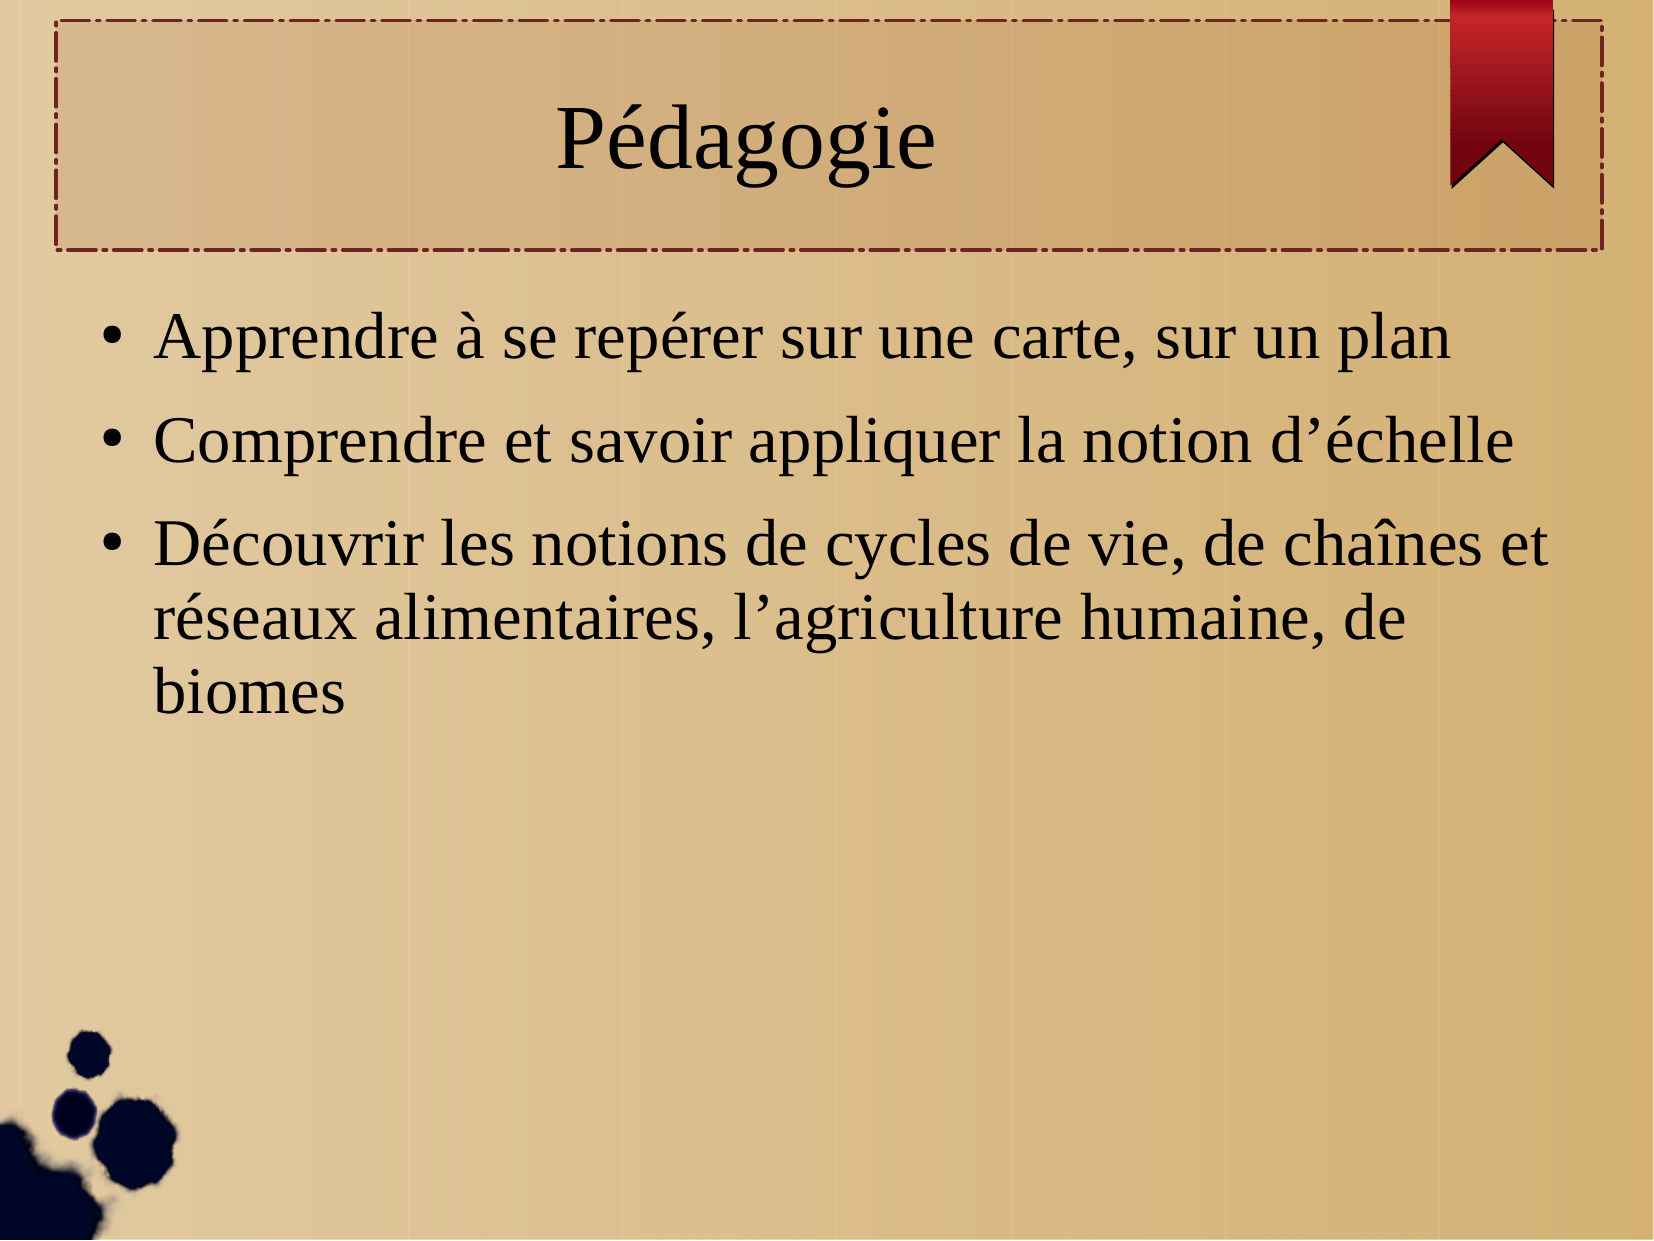

# Pédagogie
Apprendre à se repérer sur une carte, sur un plan
Comprendre et savoir appliquer la notion d’échelle
Découvrir les notions de cycles de vie, de chaînes et réseaux alimentaires, l’agriculture humaine, de biomes